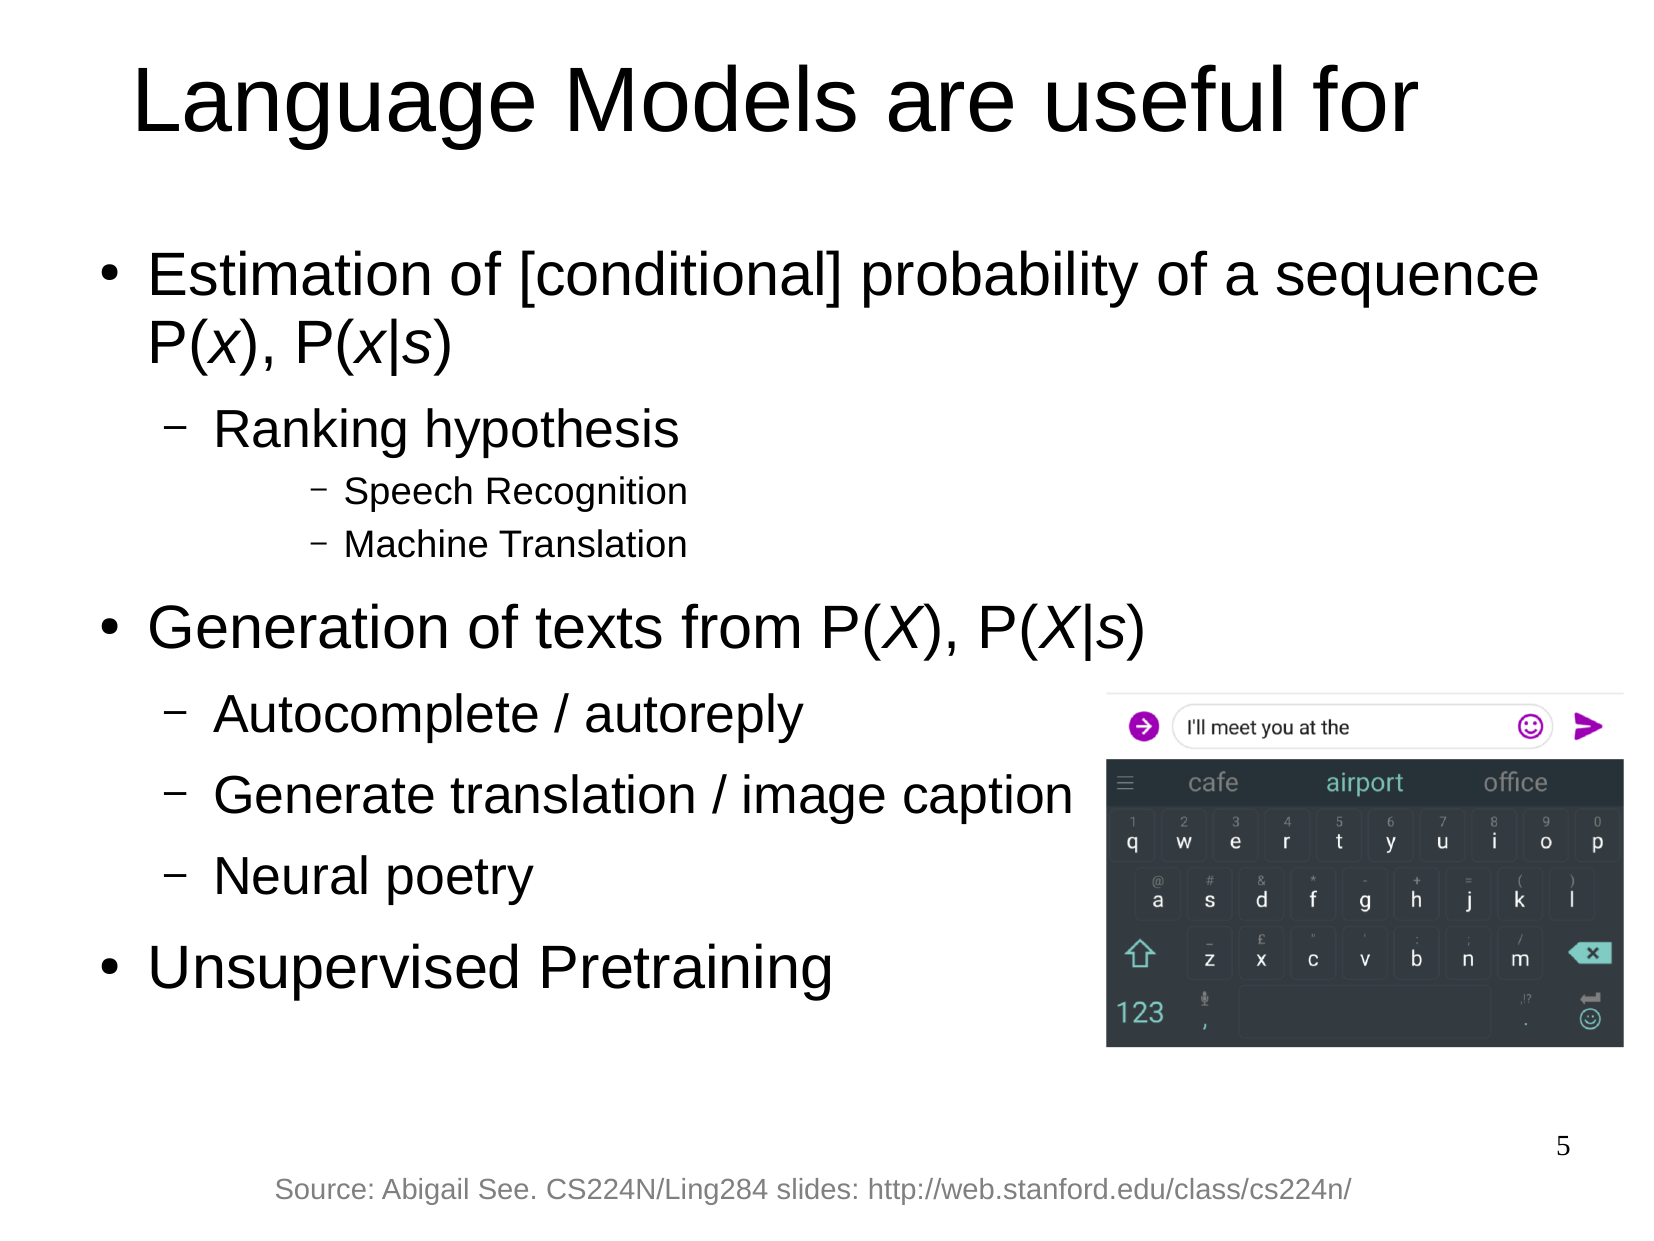

# Language Models are useful for
Estimation of [conditional] probability of a sequence P(x), P(x|s)
Ranking hypothesis
Speech Recognition
Machine Translation
Generation of texts from P(X), P(X|s)
Autocomplete / autoreply
Generate translation / image caption
Neural poetry
Unsupervised Pretraining
5
Source: Abigail See. CS224N/Ling284 slides: http://web.stanford.edu/class/cs224n/